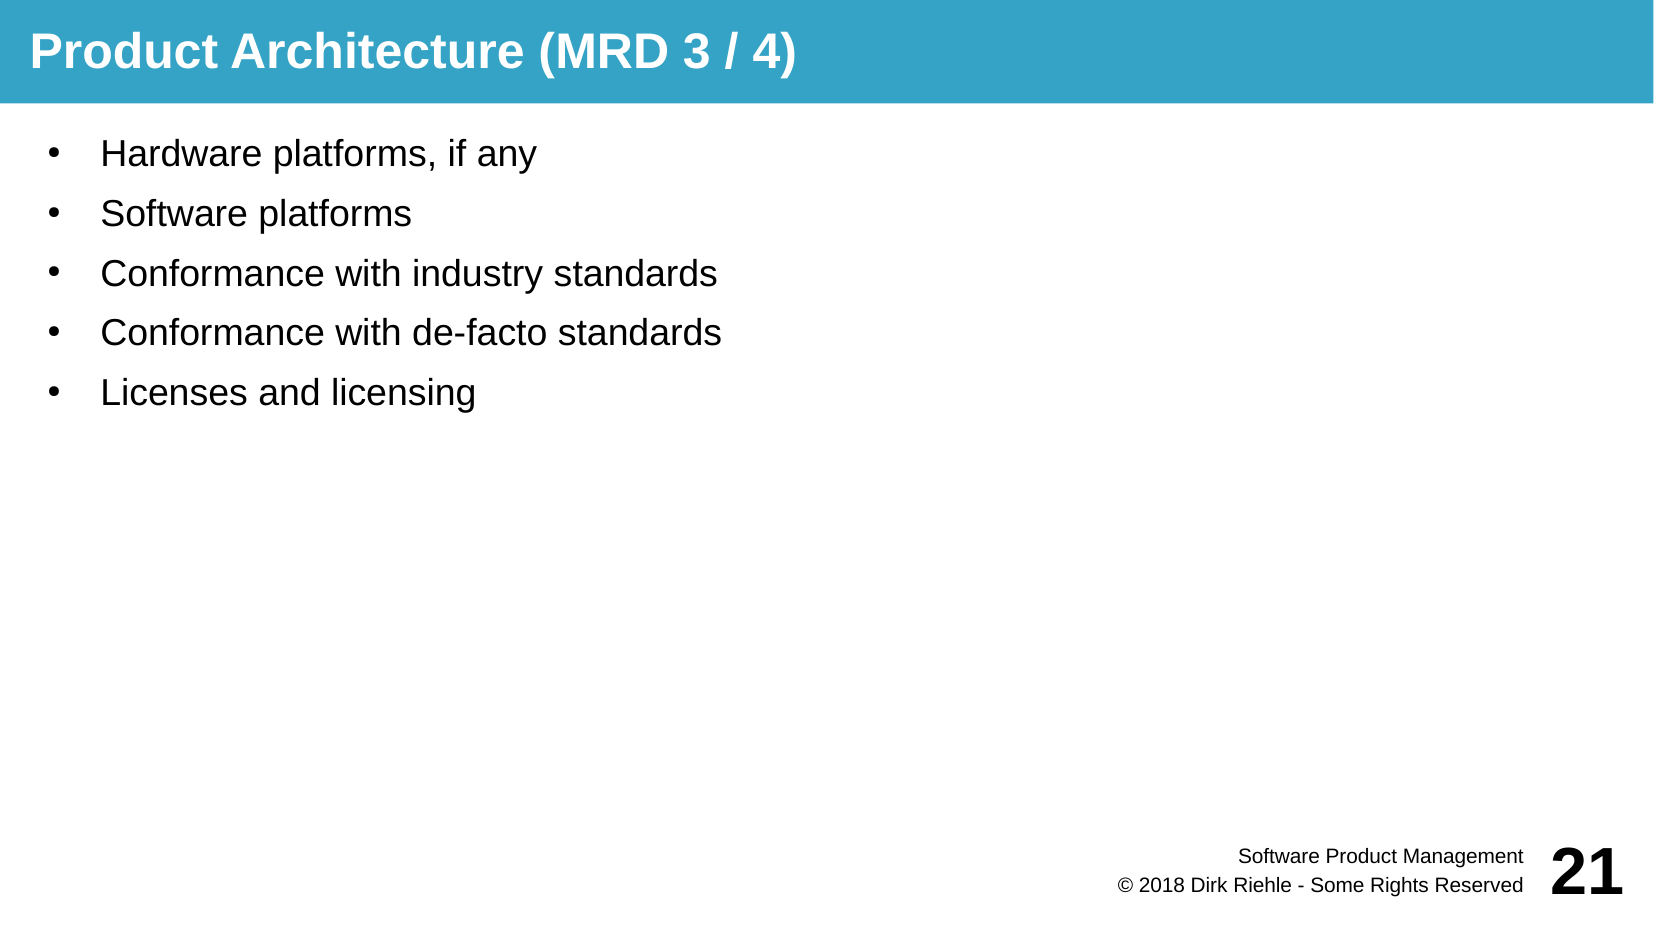

# Product Architecture (MRD 3 / 4)
Hardware platforms, if any
Software platforms
Conformance with industry standards
Conformance with de-facto standards
Licenses and licensing
Software Product Management
21
© 2018 Dirk Riehle - Some Rights Reserved